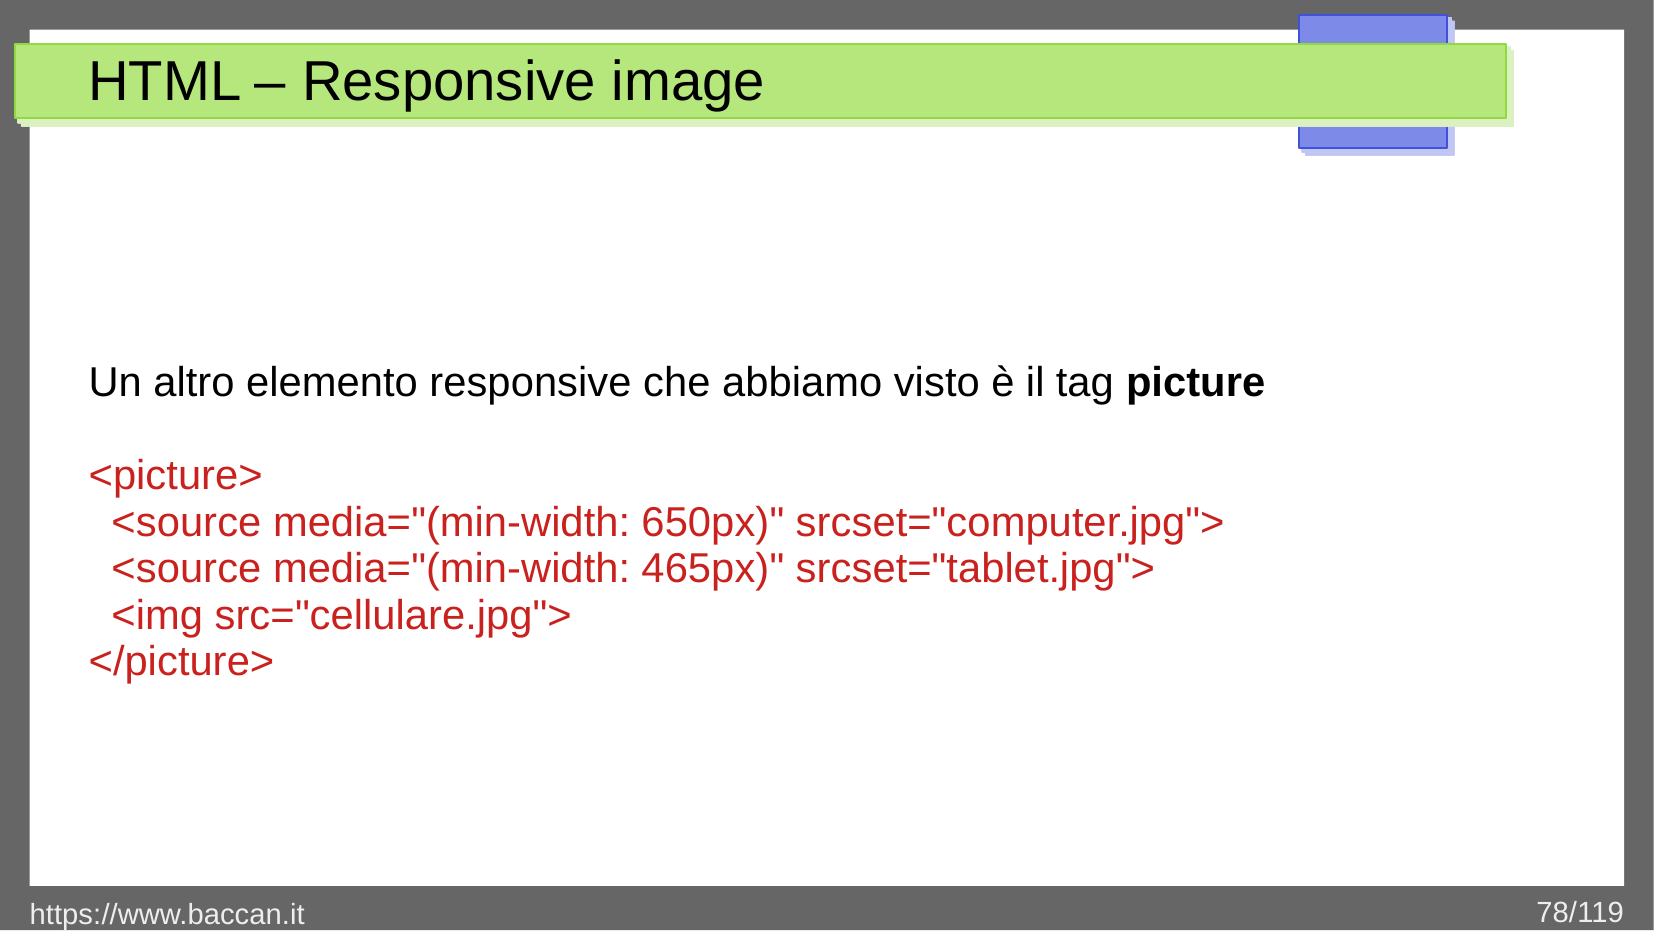

# HTML – Responsive image
Un altro elemento responsive che abbiamo visto è il tag picture
<picture>
 <source media="(min-width: 650px)" srcset="computer.jpg">
 <source media="(min-width: 465px)" srcset="tablet.jpg">
 <img src="cellulare.jpg">
</picture>
78
https://www.baccan.it